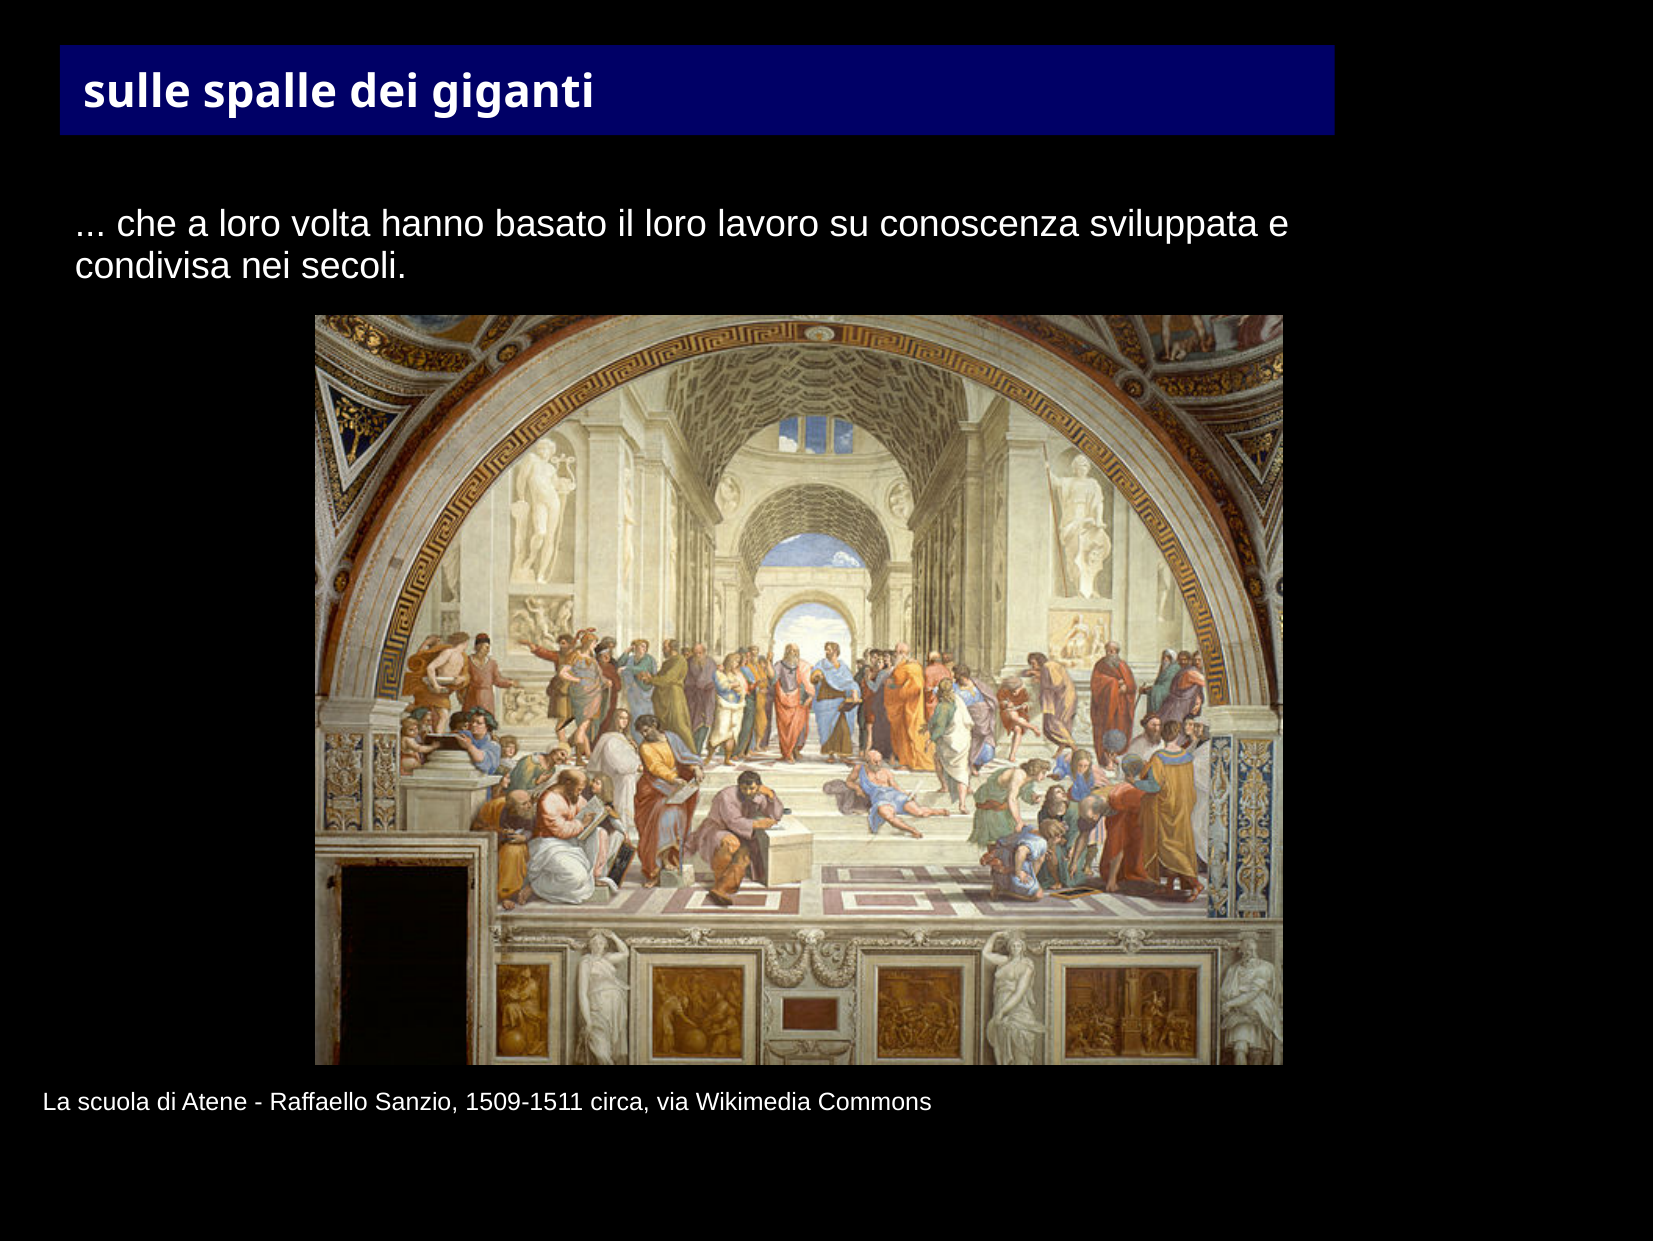

# sulle spalle dei giganti
... che a loro volta hanno basato il loro lavoro su conoscenza sviluppata e condivisa nei secoli.
La scuola di Atene - Raffaello Sanzio, 1509-1511 circa, via Wikimedia Commons